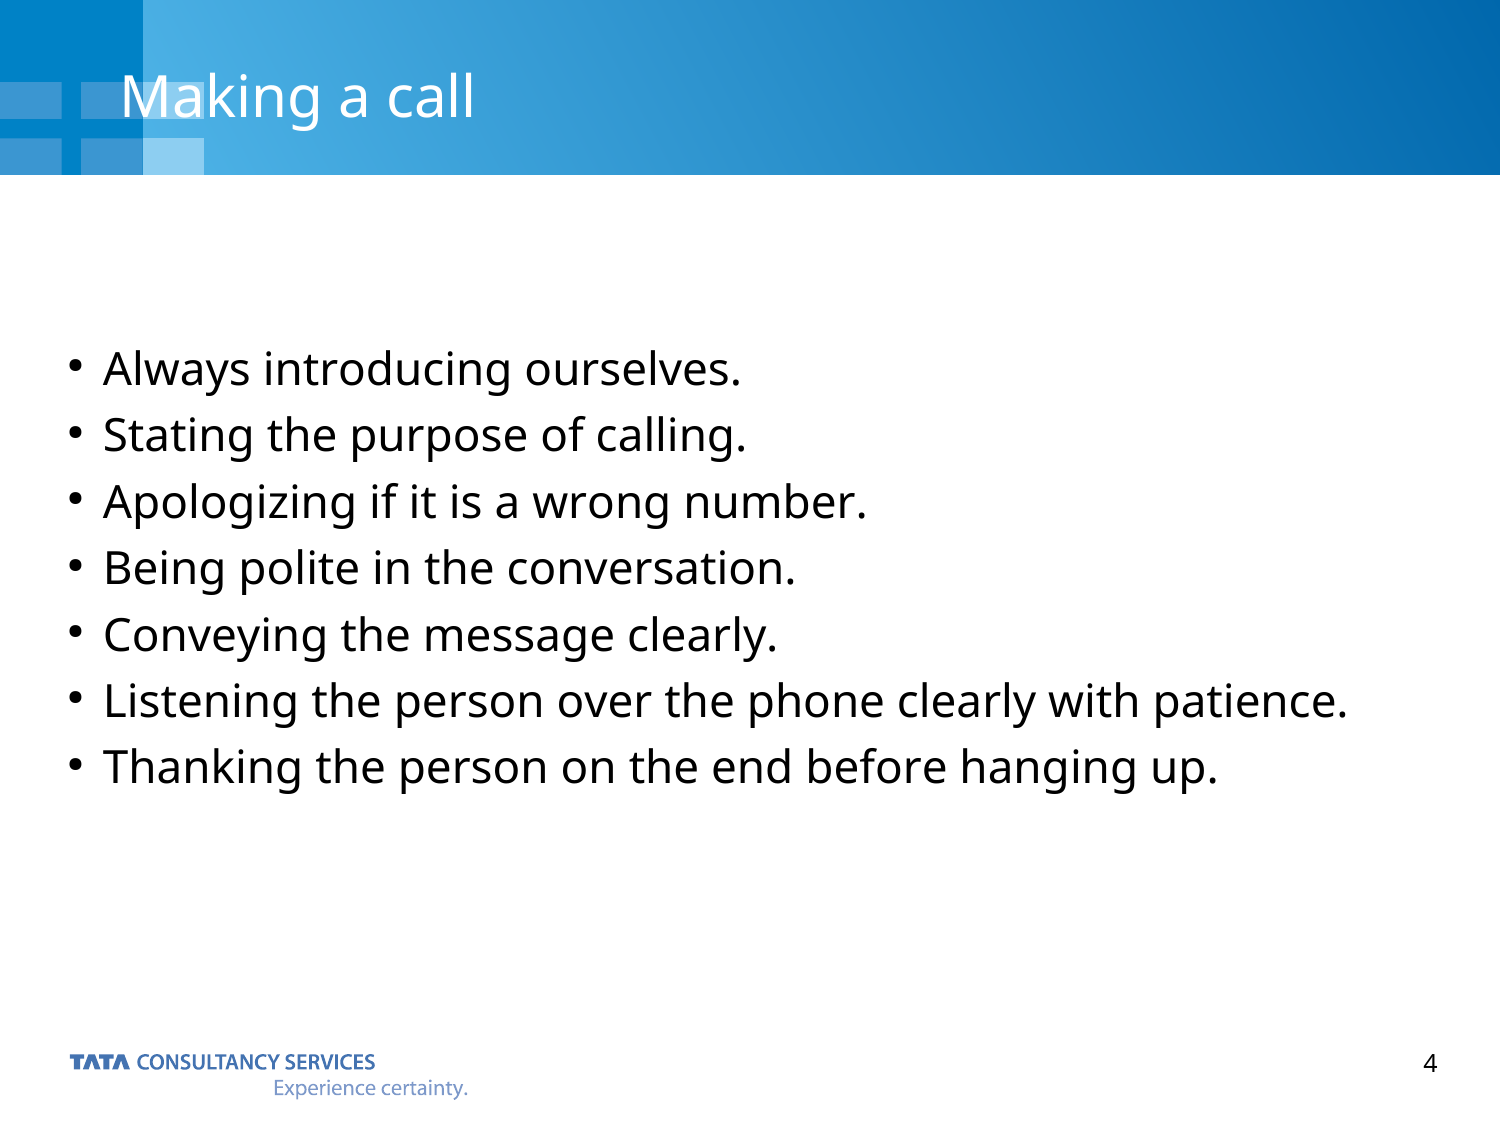

Making a call
# Always introducing ourselves.
Stating the purpose of calling.
Apologizing if it is a wrong number.
Being polite in the conversation.
Conveying the message clearly.
Listening the person over the phone clearly with patience.
Thanking the person on the end before hanging up.